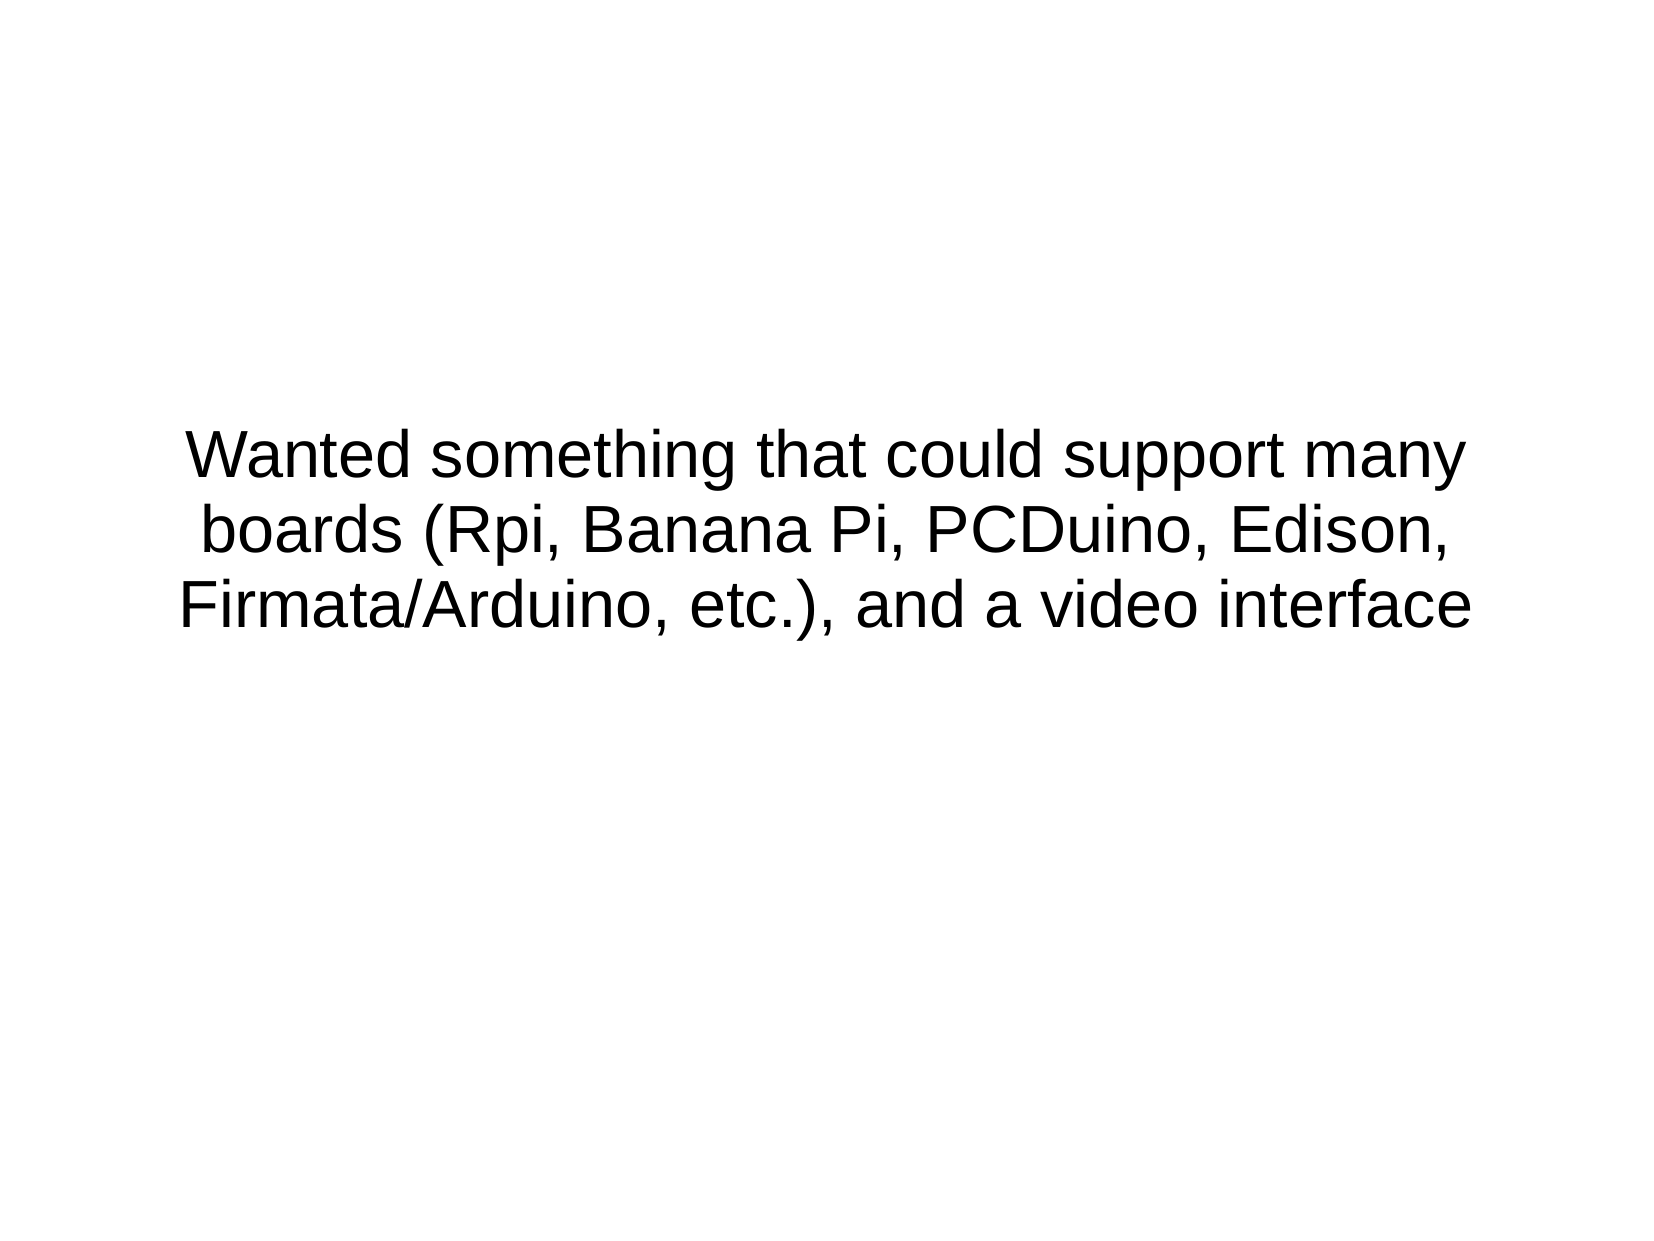

# Wanted something that could support many boards (Rpi, Banana Pi, PCDuino, Edison, Firmata/Arduino, etc.), and a video interface